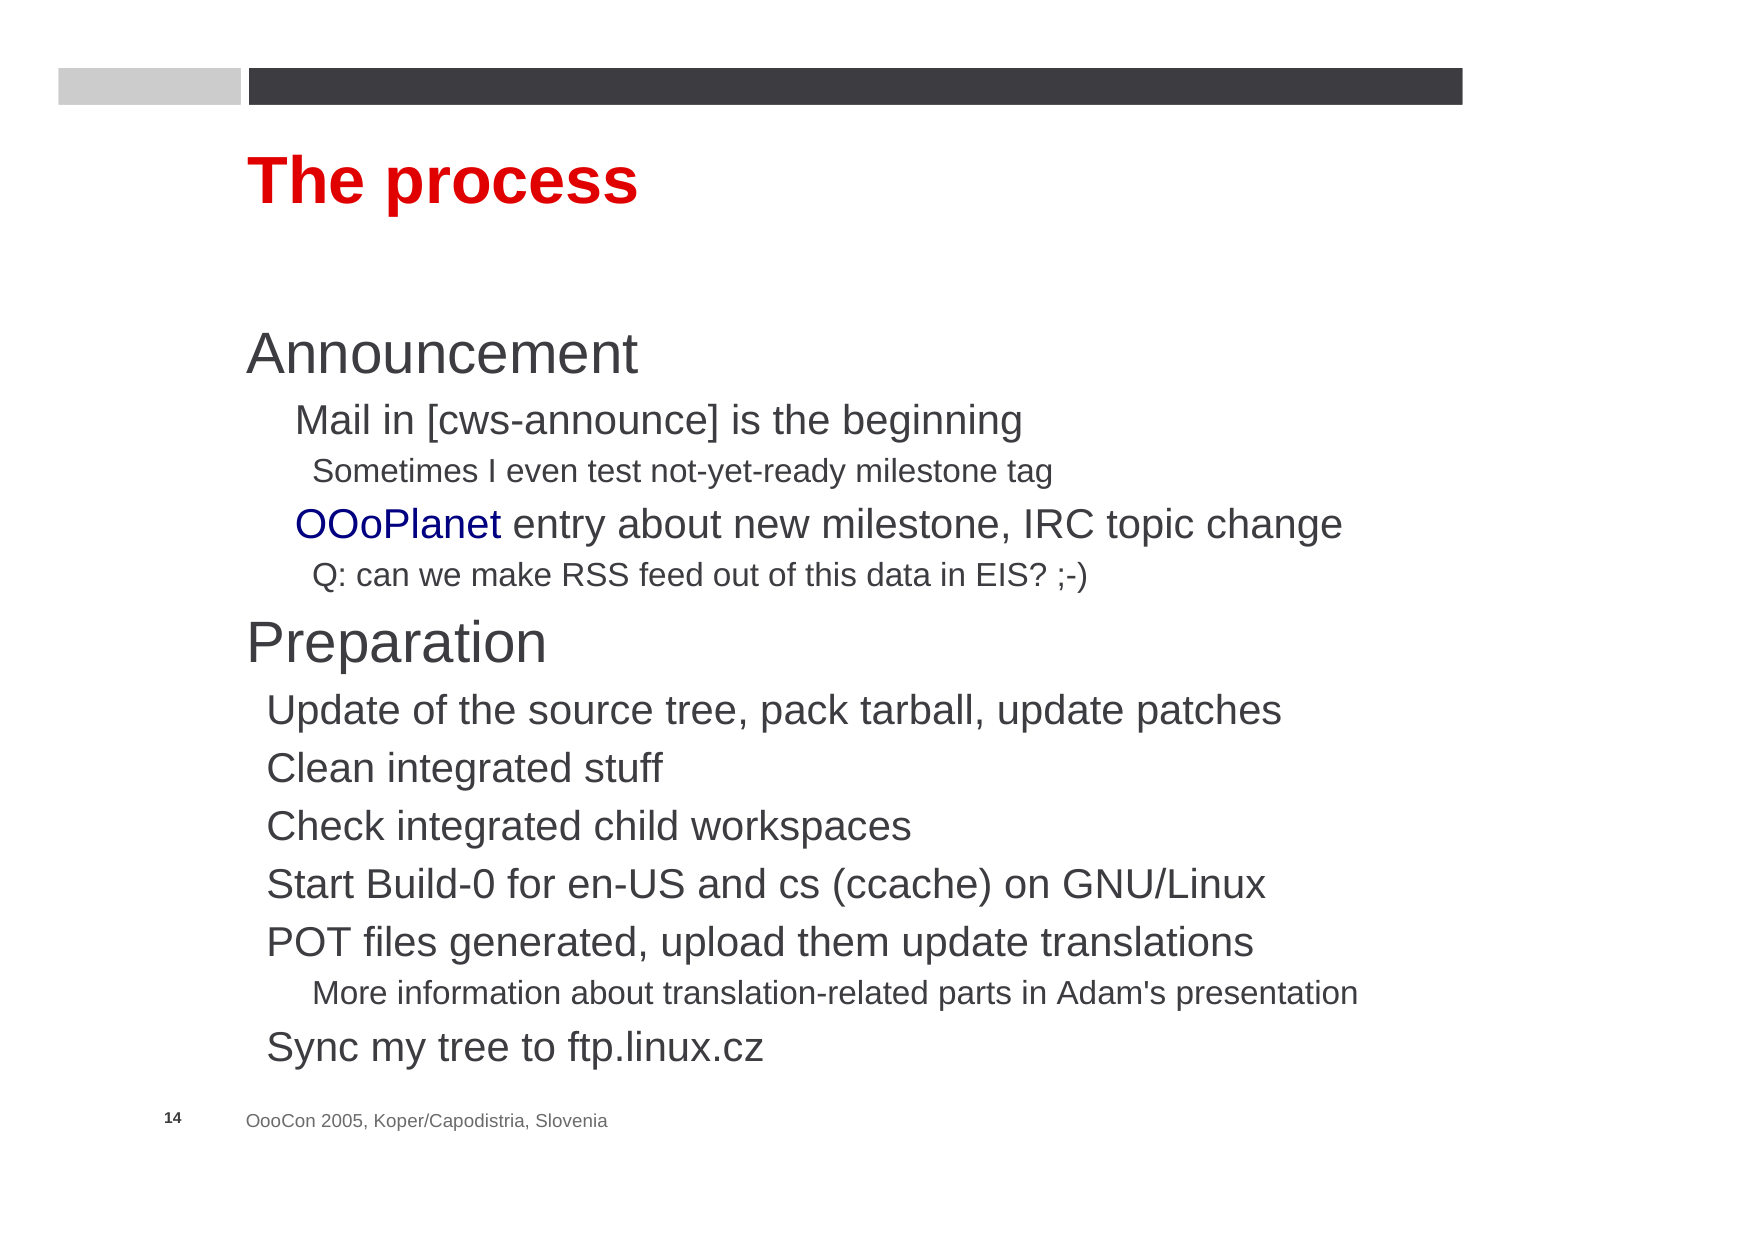

# The process
Announcement
Mail in [cws-announce] is the beginning
Sometimes I even test not-yet-ready milestone tag
OOoPlanet entry about new milestone, IRC topic change
Q: can we make RSS feed out of this data in EIS? ;-)
Preparation
Update of the source tree, pack tarball, update patches
Clean integrated stuff
Check integrated child workspaces
Start Build-0 for en-US and cs (ccache) on GNU/Linux
POT files generated, upload them update translations
More information about translation-related parts in Adam's presentation
Sync my tree to ftp.linux.cz